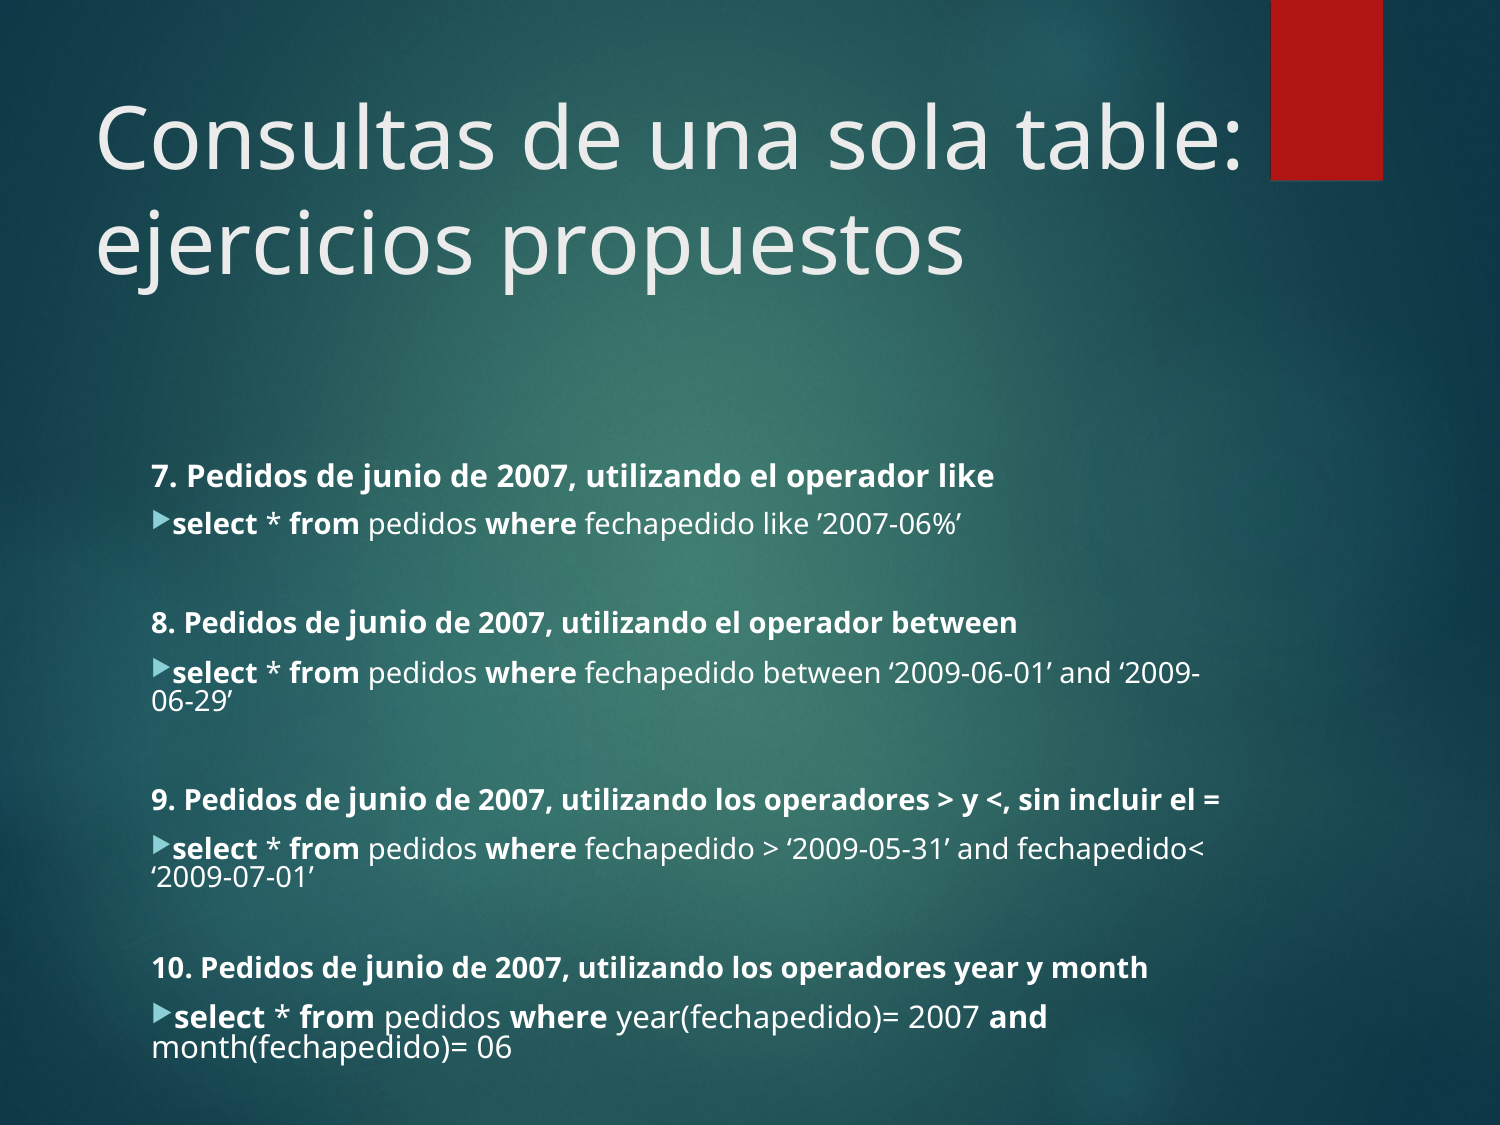

# Consultas de una sola table: ejercicios propuestos
7. Pedidos de junio de 2007, utilizando el operador like
select * from pedidos where fechapedido like ’2007-06%’
8. Pedidos de junio de 2007, utilizando el operador between
select * from pedidos where fechapedido between ‘2009-06-01’ and ‘2009-06-29’
9. Pedidos de junio de 2007, utilizando los operadores > y <, sin incluir el =
select * from pedidos where fechapedido > ‘2009-05-31’ and fechapedido< ‘2009-07-01’
10. Pedidos de junio de 2007, utilizando los operadores year y month
select * from pedidos where year(fechapedido)= 2007 and month(fechapedido)= 06